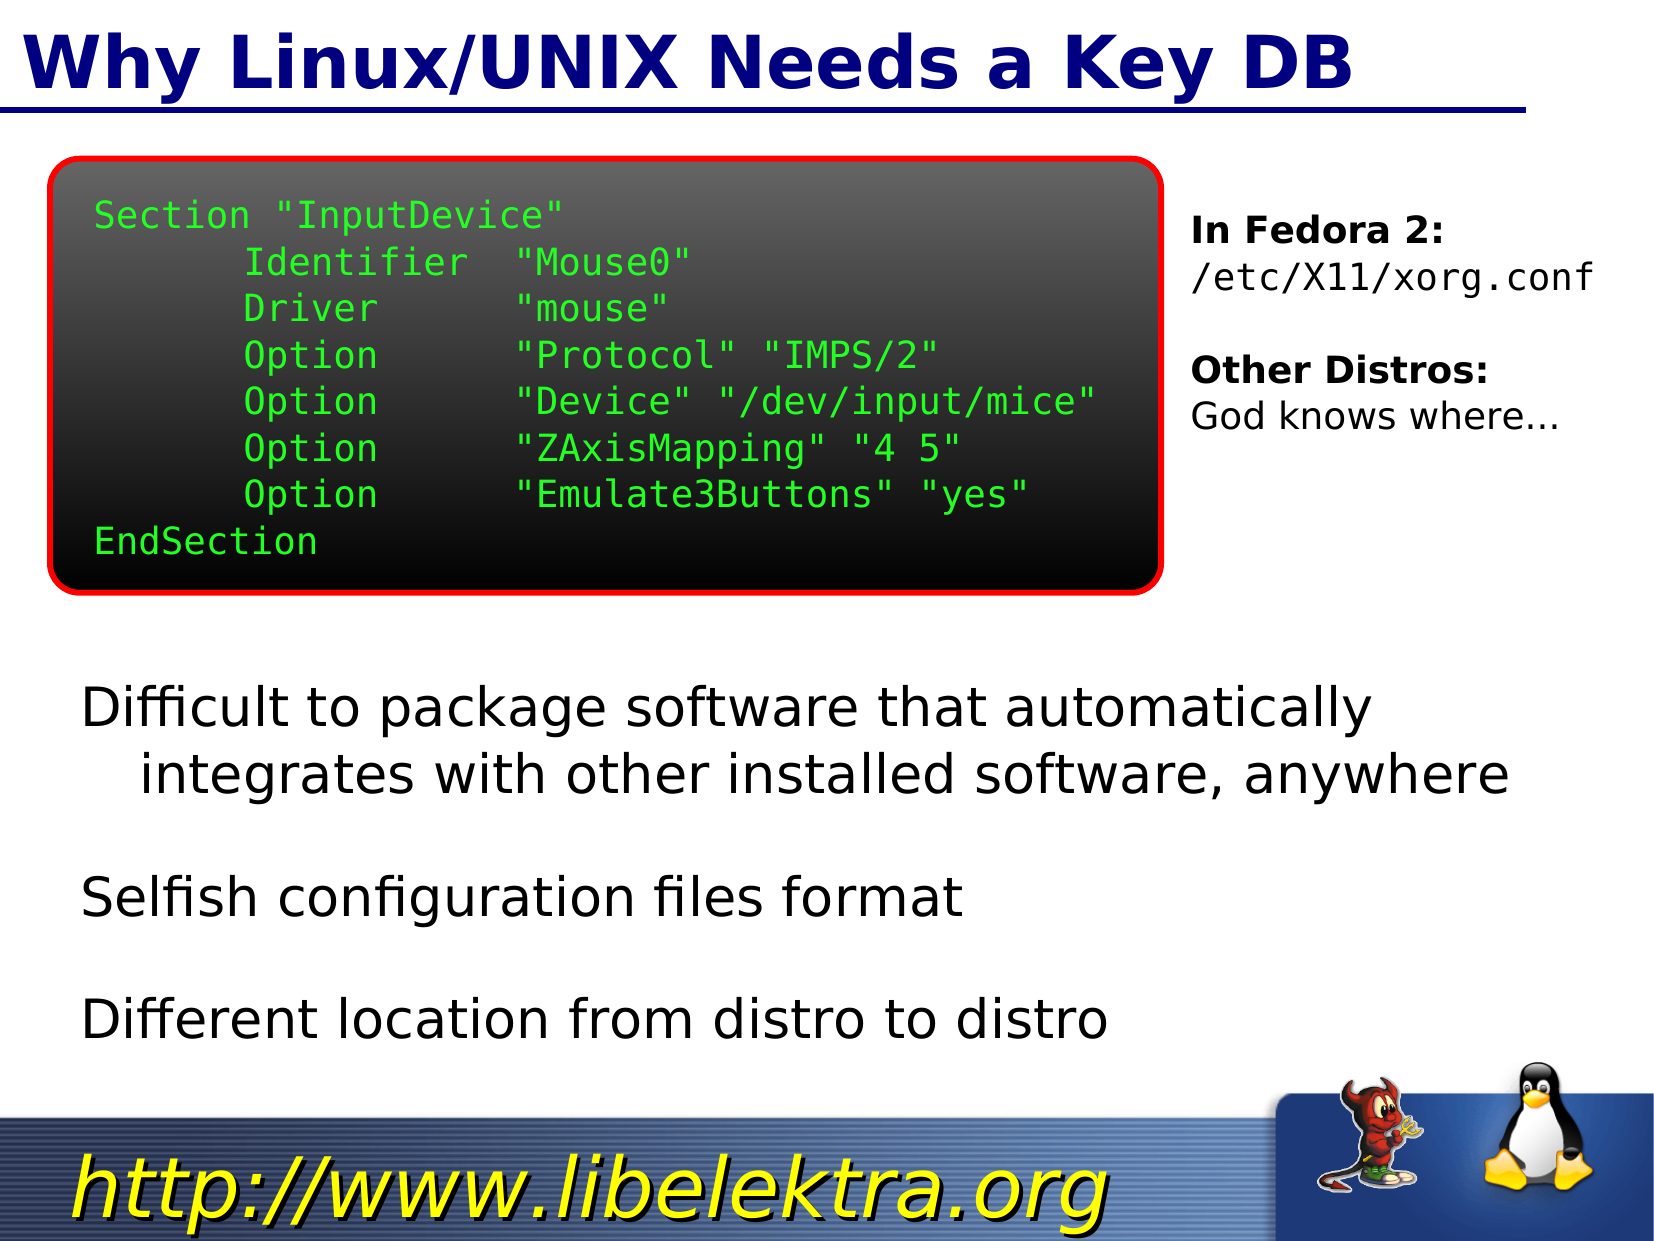

Why Linux/UNIX Needs a Key DB
Section "InputDevice"
	Identifier "Mouse0"
	Driver "mouse"
	Option "Protocol" "IMPS/2"
	Option "Device" "/dev/input/mice"
	Option "ZAxisMapping" "4 5"
	Option "Emulate3Buttons" "yes"
EndSection
In Fedora 2:
/etc/X11/xorg.conf
Other Distros:
God knows where...
# Difficult to package software that automatically integrates with other installed software, anywhere
Selfish configuration files format
Different location from distro to distro